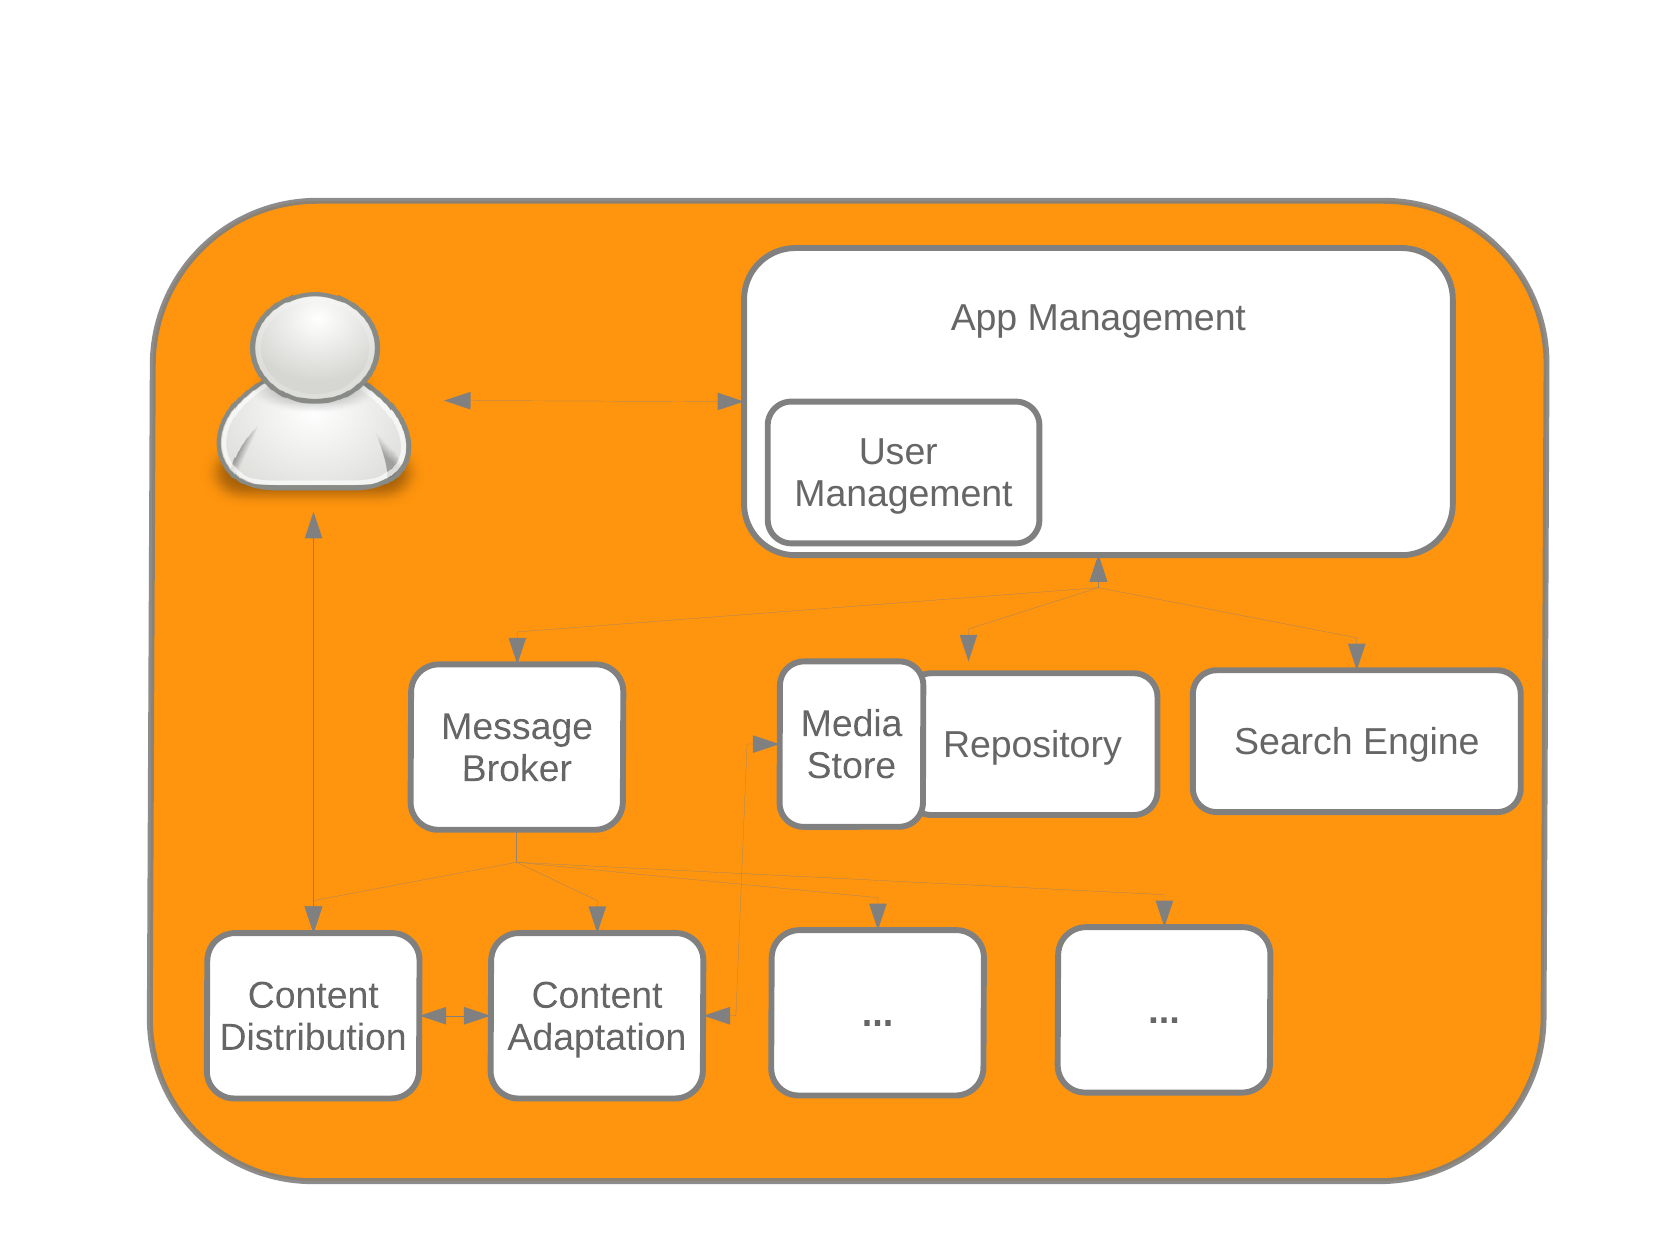

App Management
User
Management
Media
Store
Repository
Message
Broker
Search Engine
...
...
Content
Distribution
Content
Adaptation